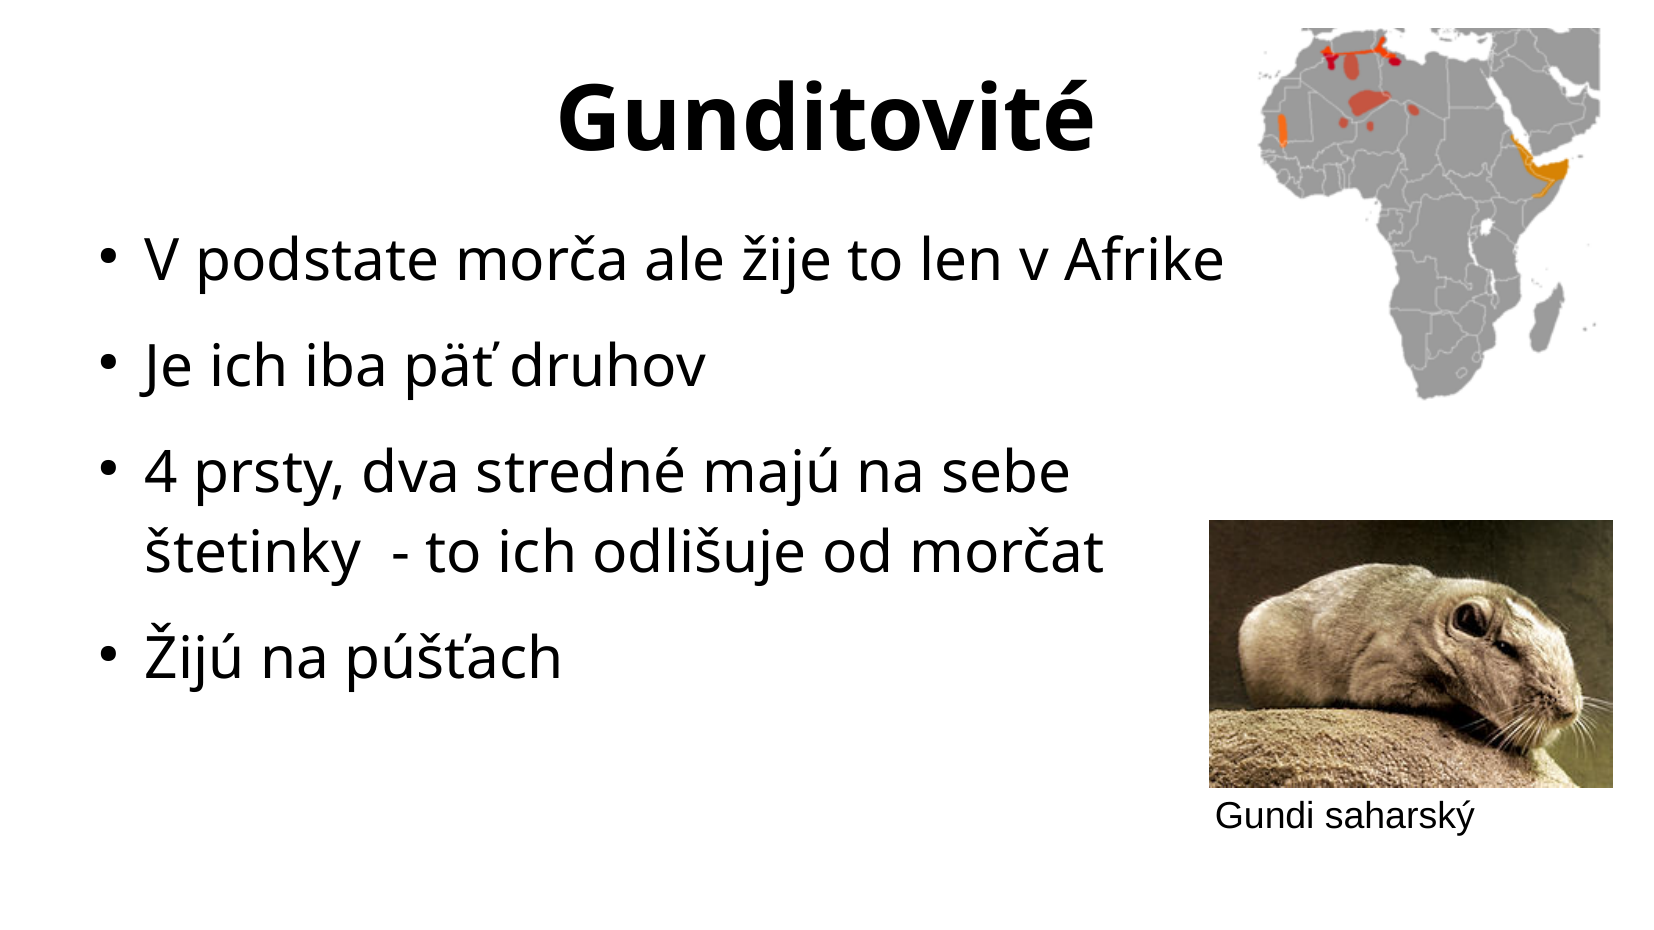

# Gunditovité
V podstate morča ale žije to len v Afrike
Je ich iba päť druhov
4 prsty, dva stredné majú na sebe štetinky - to ich odlišuje od morčat
Žijú na púšťach
Gundi saharský